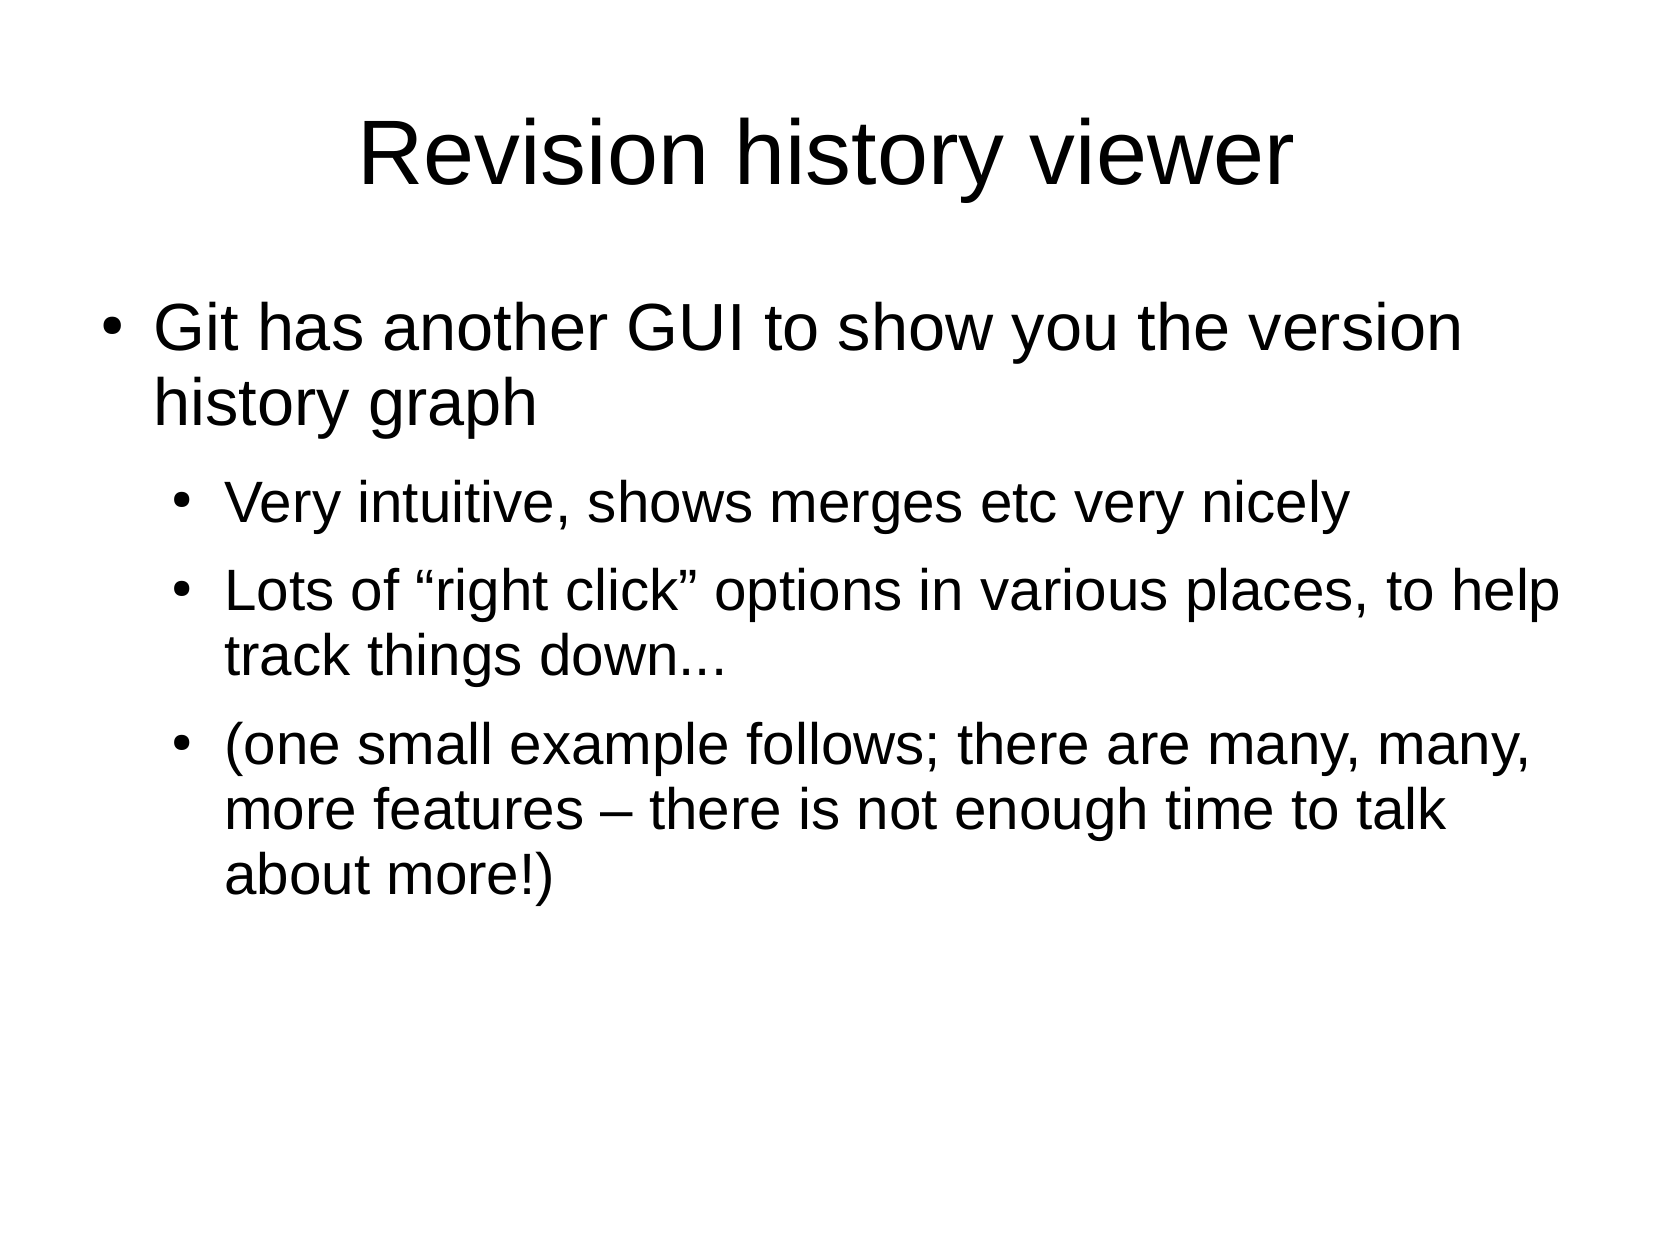

# Revision history viewer
Git has another GUI to show you the version history graph
Very intuitive, shows merges etc very nicely
Lots of “right click” options in various places, to help track things down...
(one small example follows; there are many, many, more features – there is not enough time to talk about more!)